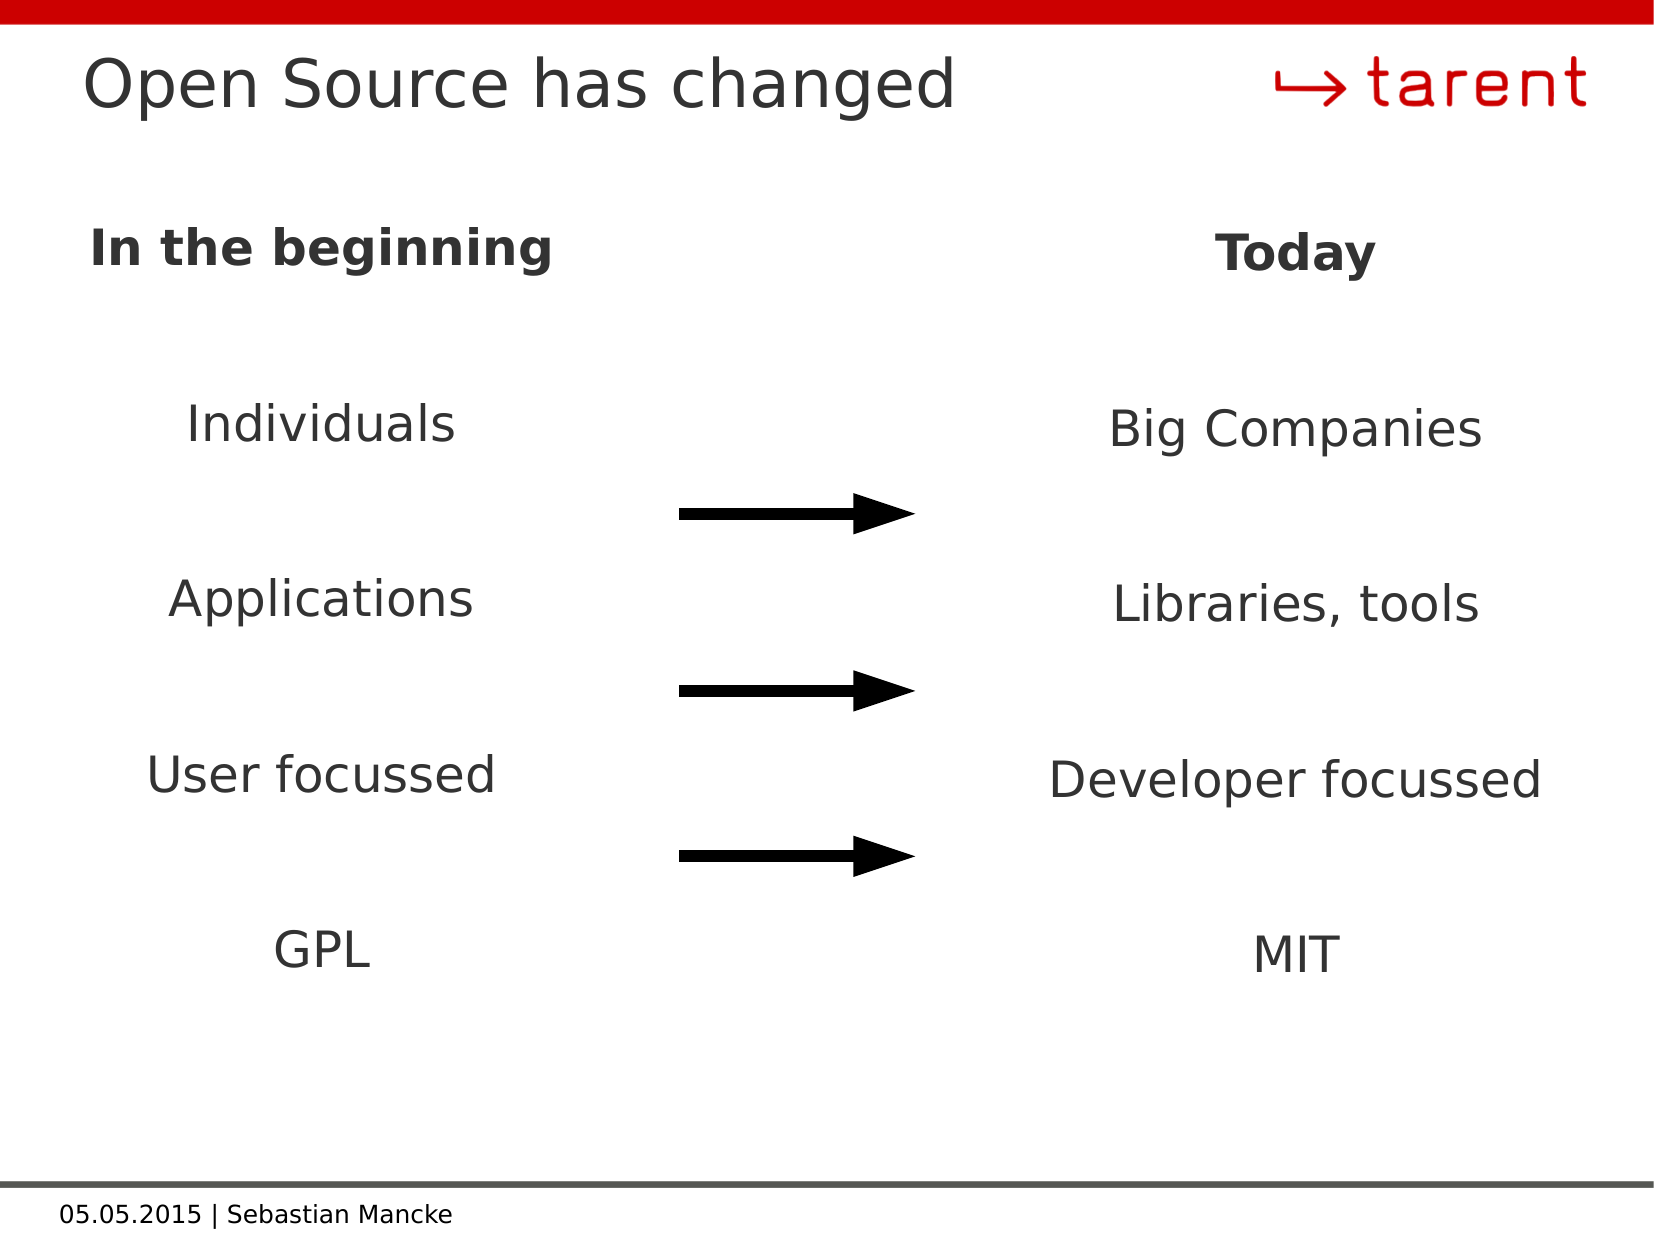

# Open Source has changed
In the beginning
Individuals
Applications
User focussed
GPL
Today
Big Companies
Libraries, tools
Developer focussed
MIT